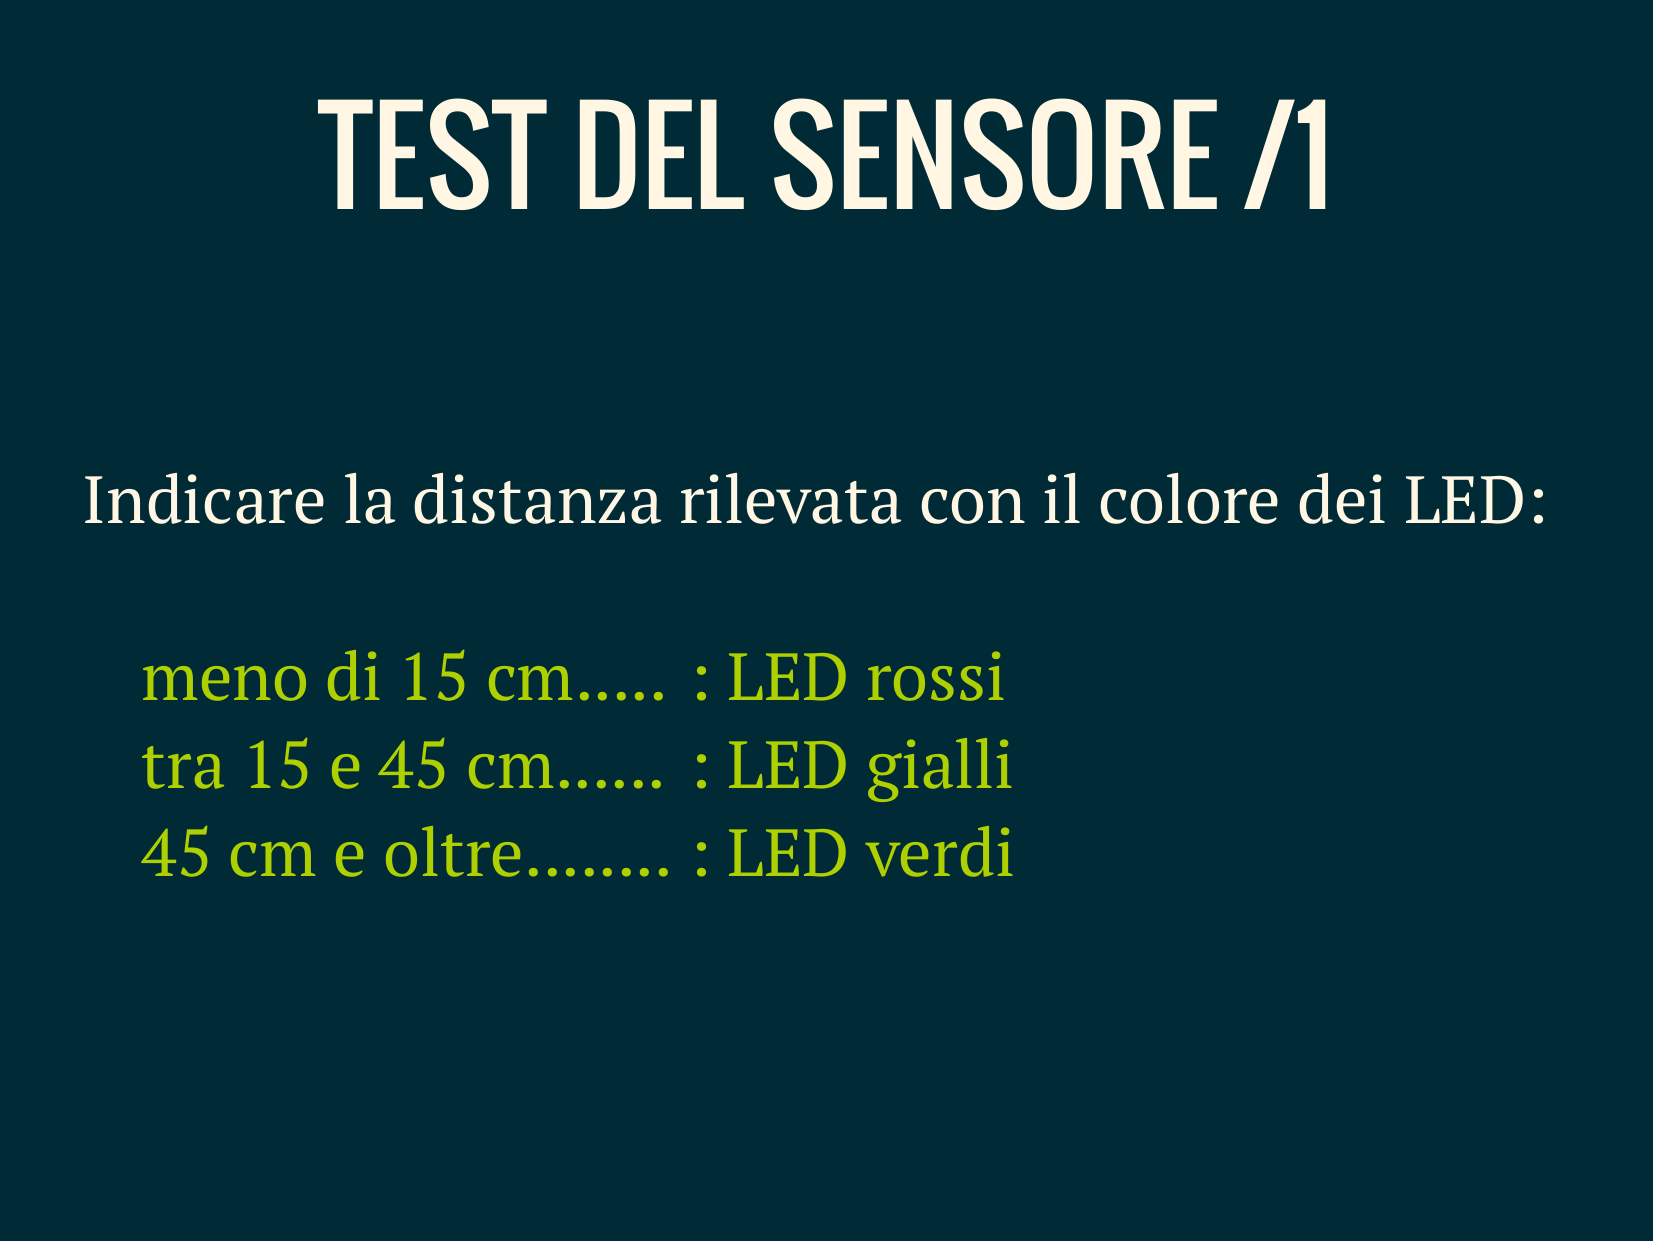

# Test del sensore /1
Indicare la distanza rilevata con il colore dei LED:
	meno di 15 cm	 : LED rossi
	tra 15 e 45 cm	 : LED gialli
	45 cm e oltre	 : LED verdi